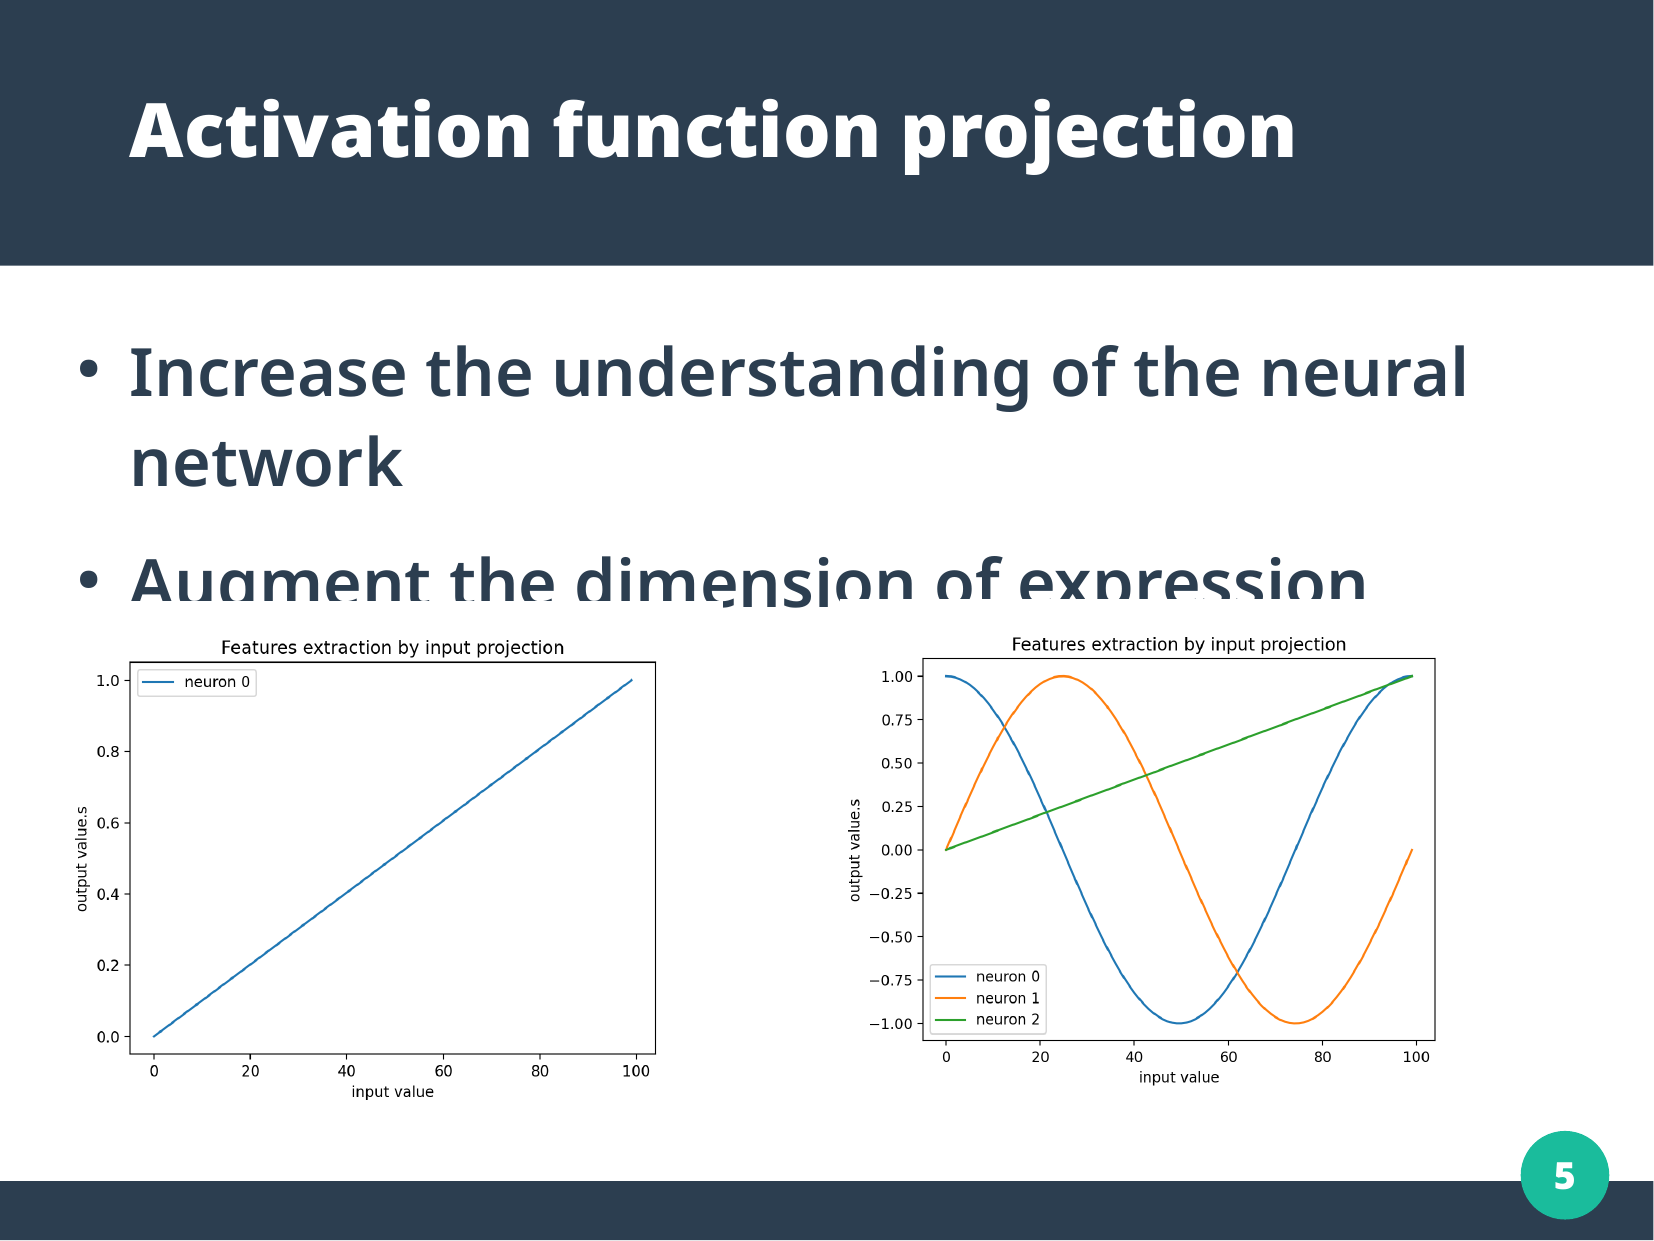

# Activation function projection
Increase the understanding of the neural network
Augment the dimension of expression
5